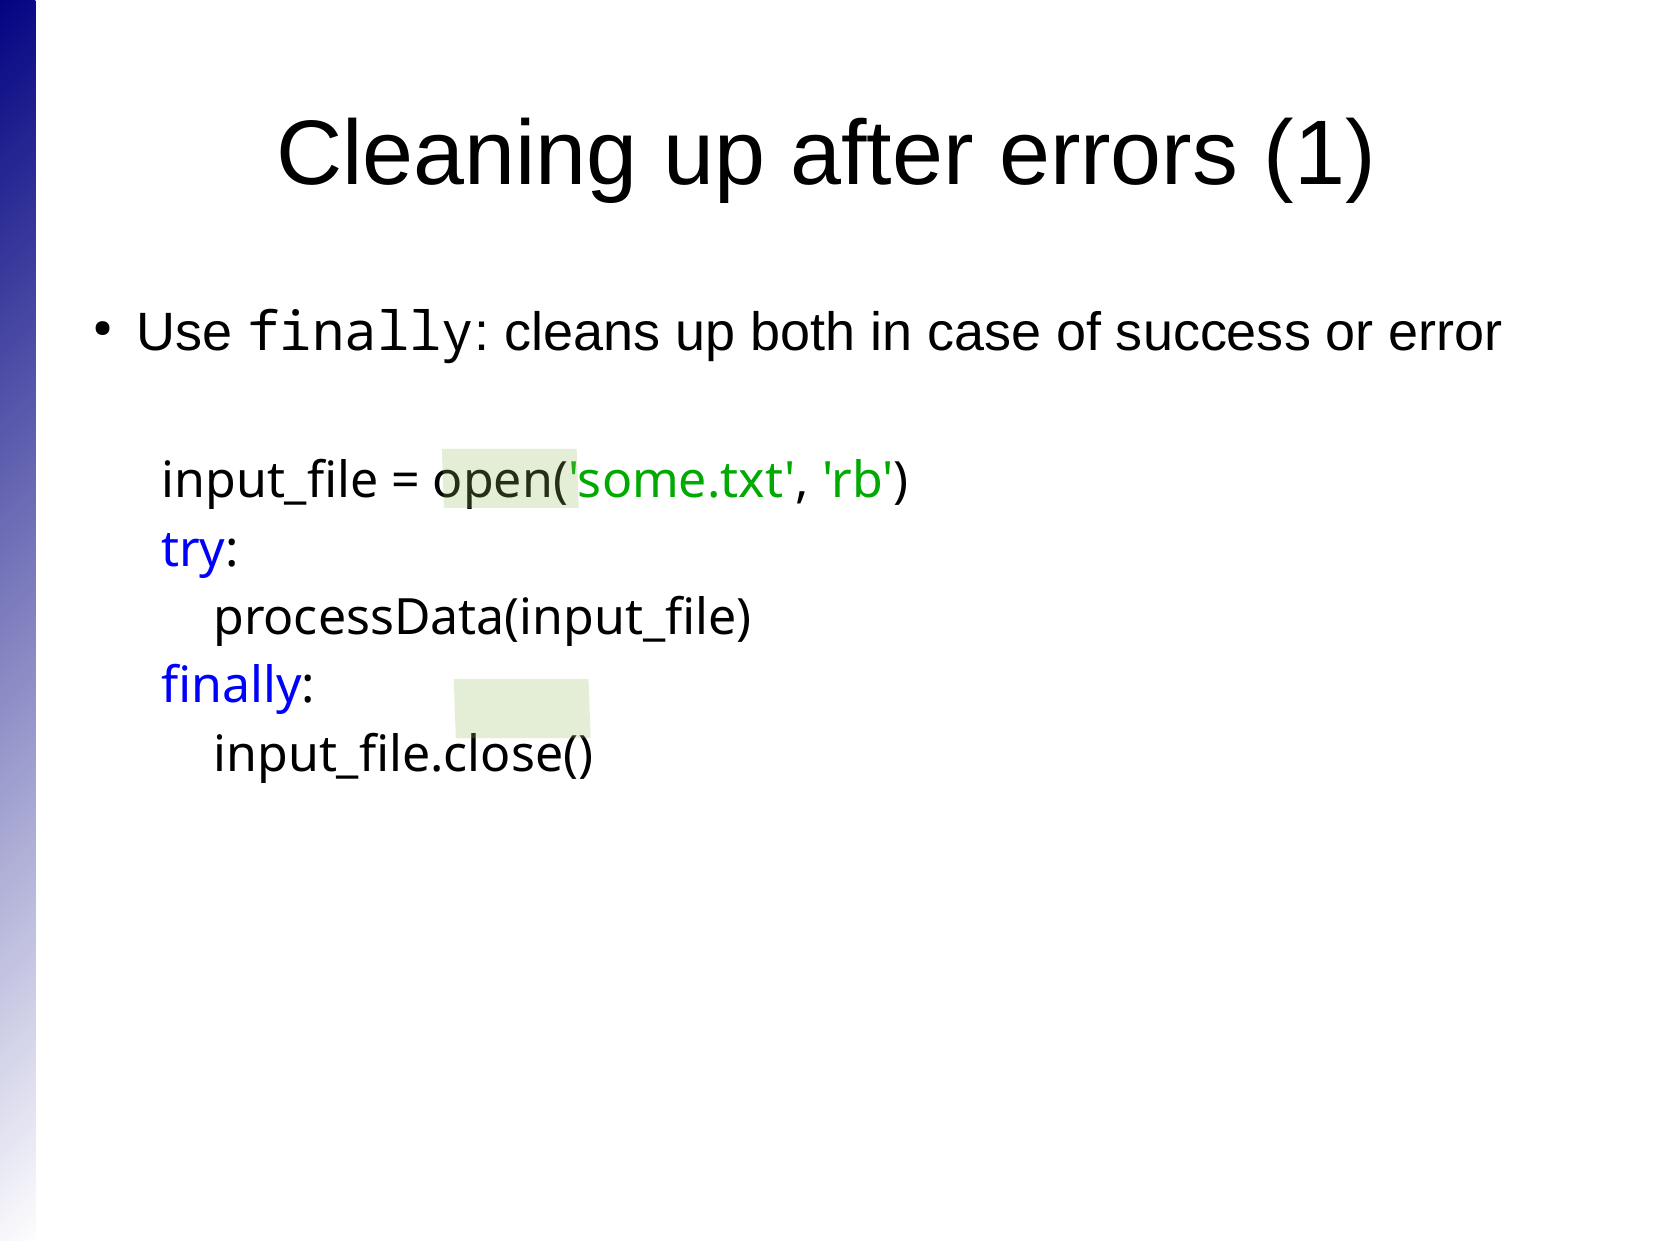

# Cleaning up after errors (1)
Use finally: cleans up both in case of success or error
 input_file = open('some.txt', 'rb')
 try:
 processData(input_file)
 finally:
 input_file.close()